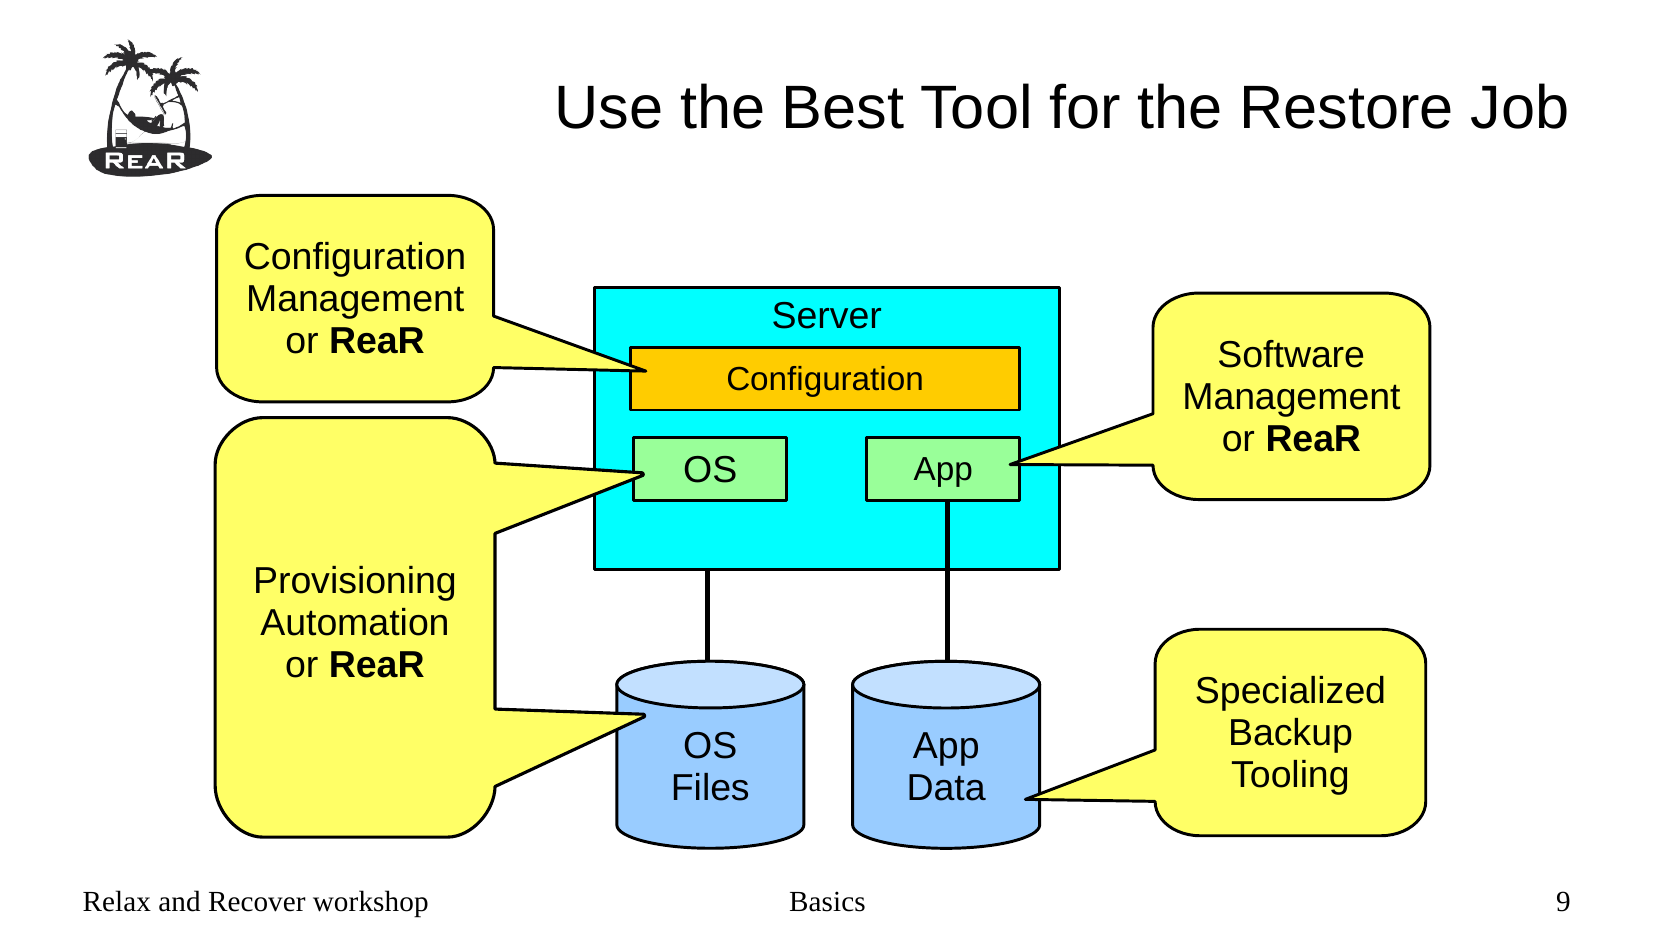

# Use the Best Tool for the Restore Job
Configuration
Management
or ReaR
Server
Configuration
OS
App
OS
Files
App
Data
Software
Management
or ReaR
Provisioning
Automation
or ReaR
Specialized
Backup
Tooling
Relax and Recover workshop
Basics
9